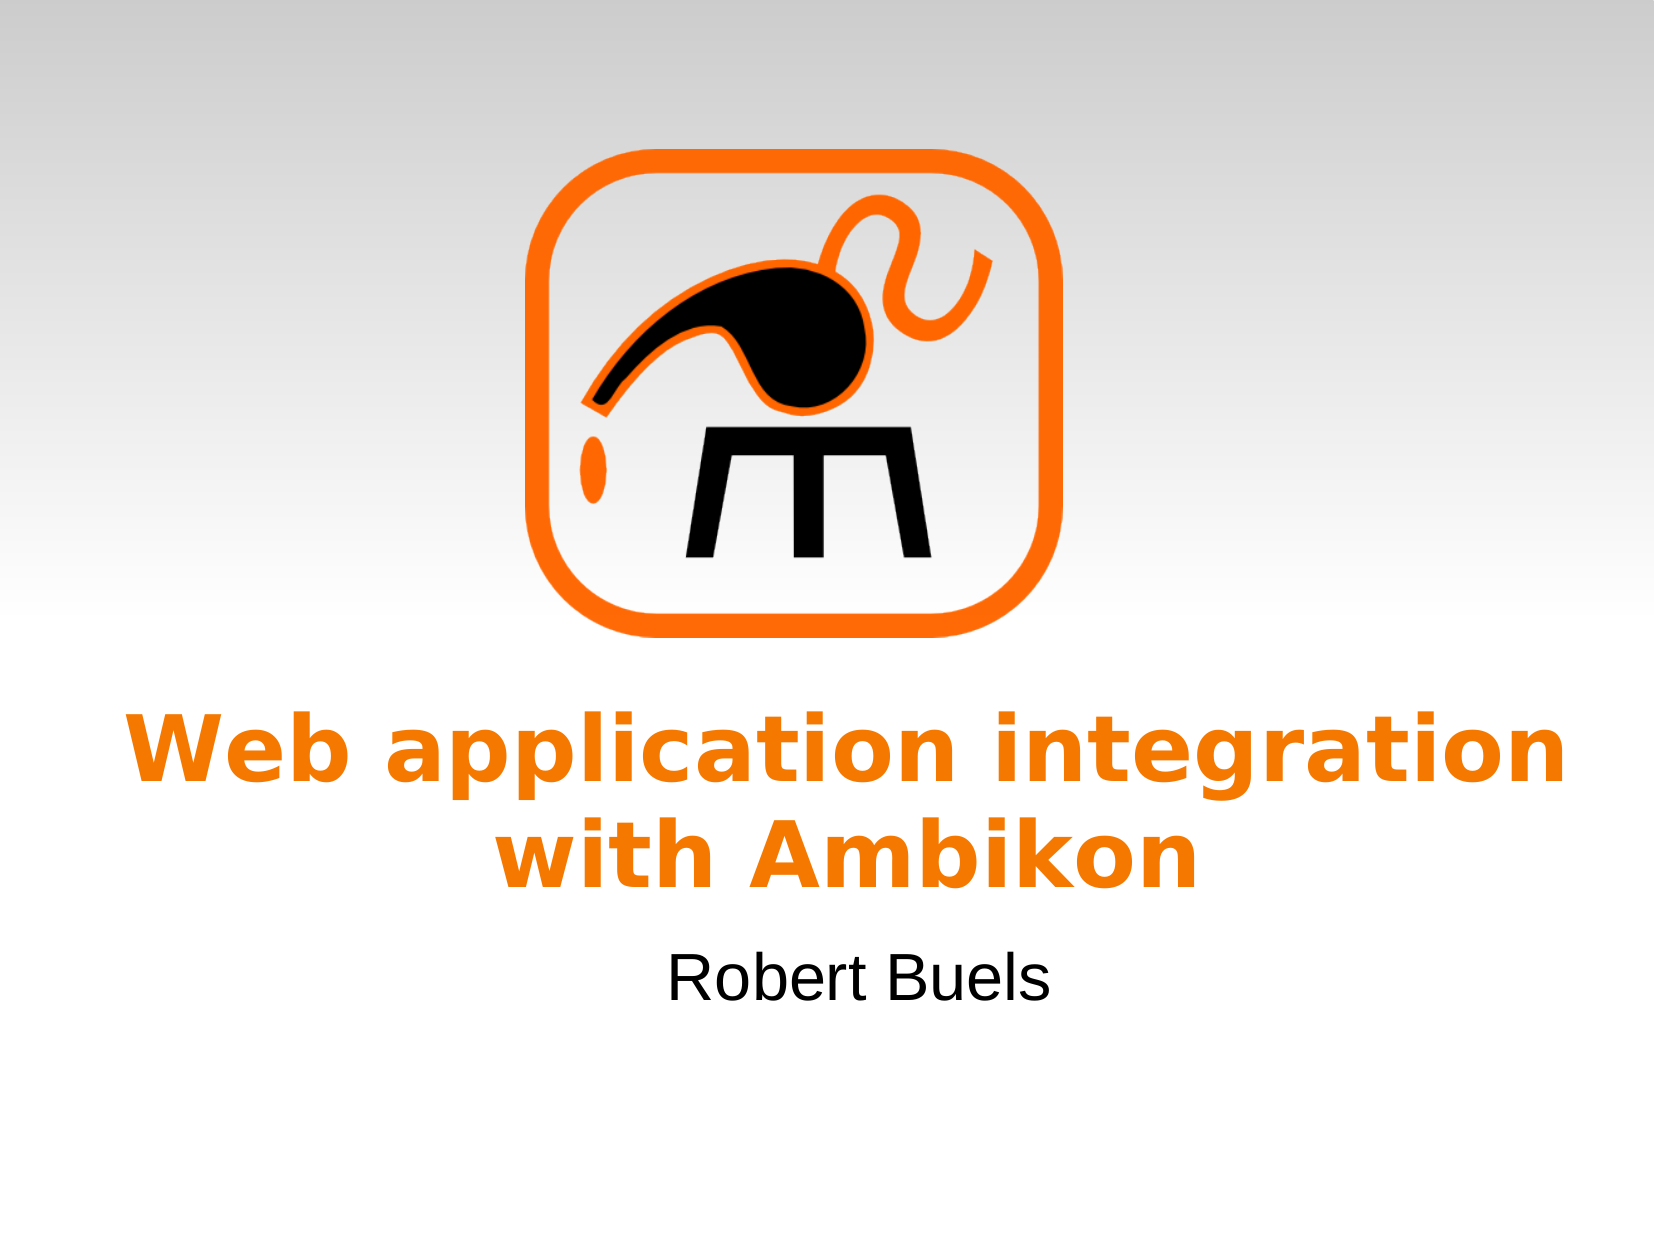

# Web application integration with Ambikon
Robert Buels